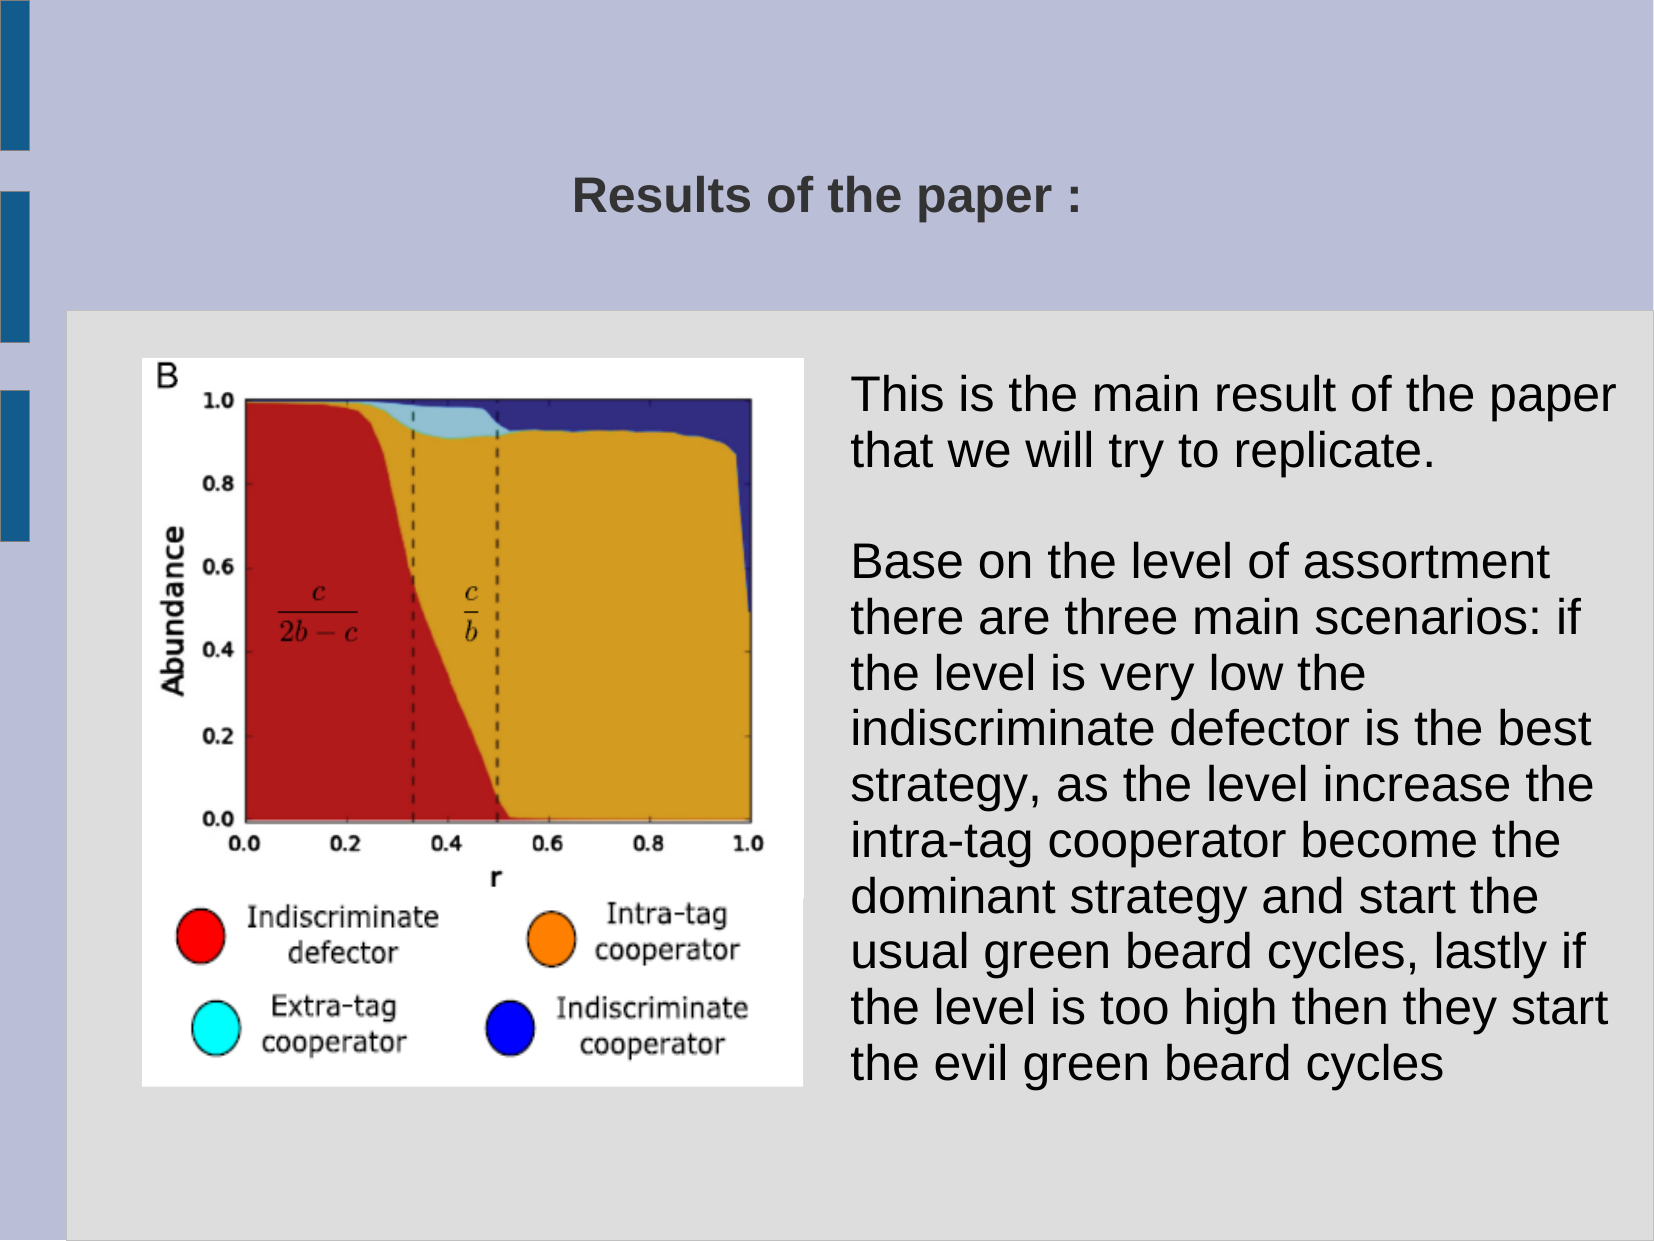

# Results of the paper :
This is the main result of the paper that we will try to replicate.
Base on the level of assortment there are three main scenarios: if the level is very low the indiscriminate defector is the best strategy, as the level increase the intra-tag cooperator become the dominant strategy and start the usual green beard cycles, lastly if the level is too high then they start the evil green beard cycles